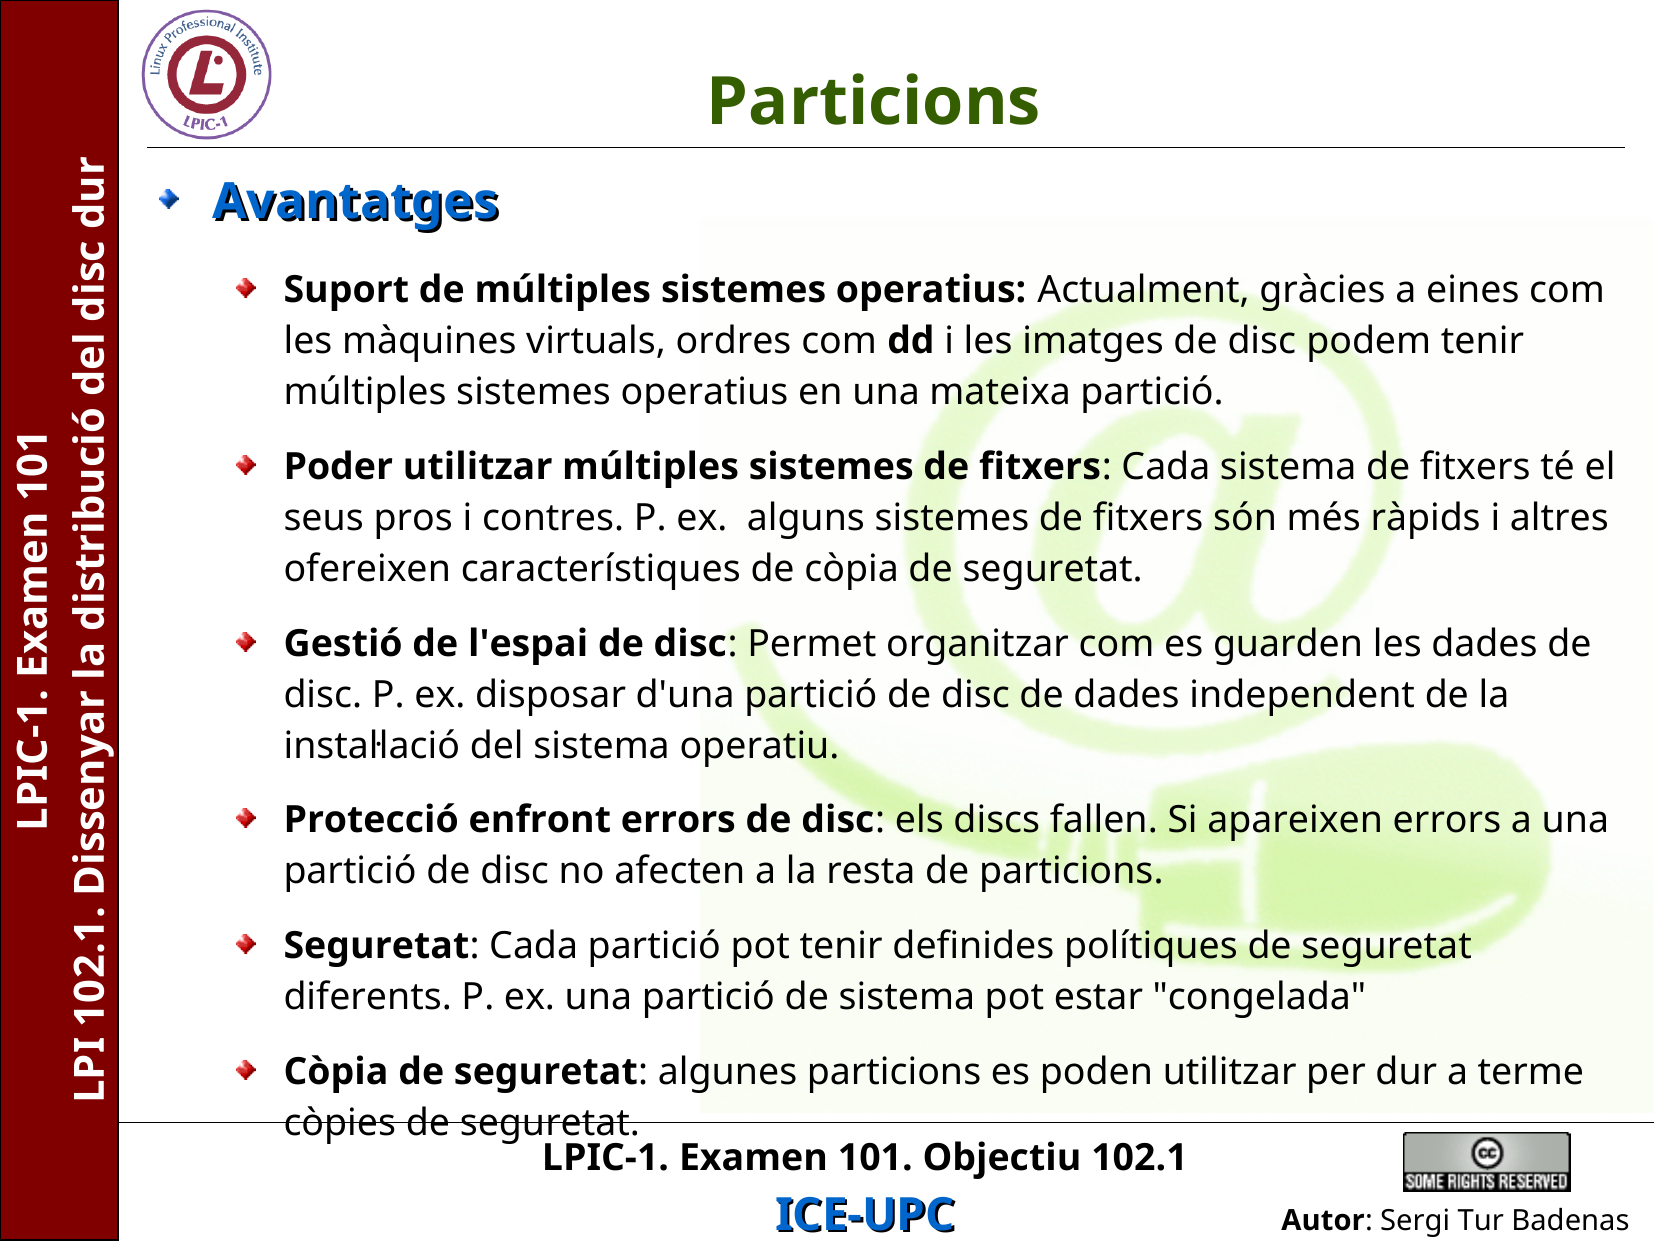

# Particions
Avantatges
Suport de múltiples sistemes operatius: Actualment, gràcies a eines com les màquines virtuals, ordres com dd i les imatges de disc podem tenir múltiples sistemes operatius en una mateixa partició.
Poder utilitzar múltiples sistemes de fitxers: Cada sistema de fitxers té el seus pros i contres. P. ex. alguns sistemes de fitxers són més ràpids i altres ofereixen característiques de còpia de seguretat.
Gestió de l'espai de disc: Permet organitzar com es guarden les dades de disc. P. ex. disposar d'una partició de disc de dades independent de la instal·lació del sistema operatiu.
Protecció enfront errors de disc: els discs fallen. Si apareixen errors a una partició de disc no afecten a la resta de particions.
Seguretat: Cada partició pot tenir definides polítiques de seguretat diferents. P. ex. una partició de sistema pot estar "congelada"
Còpia de seguretat: algunes particions es poden utilitzar per dur a terme còpies de seguretat.